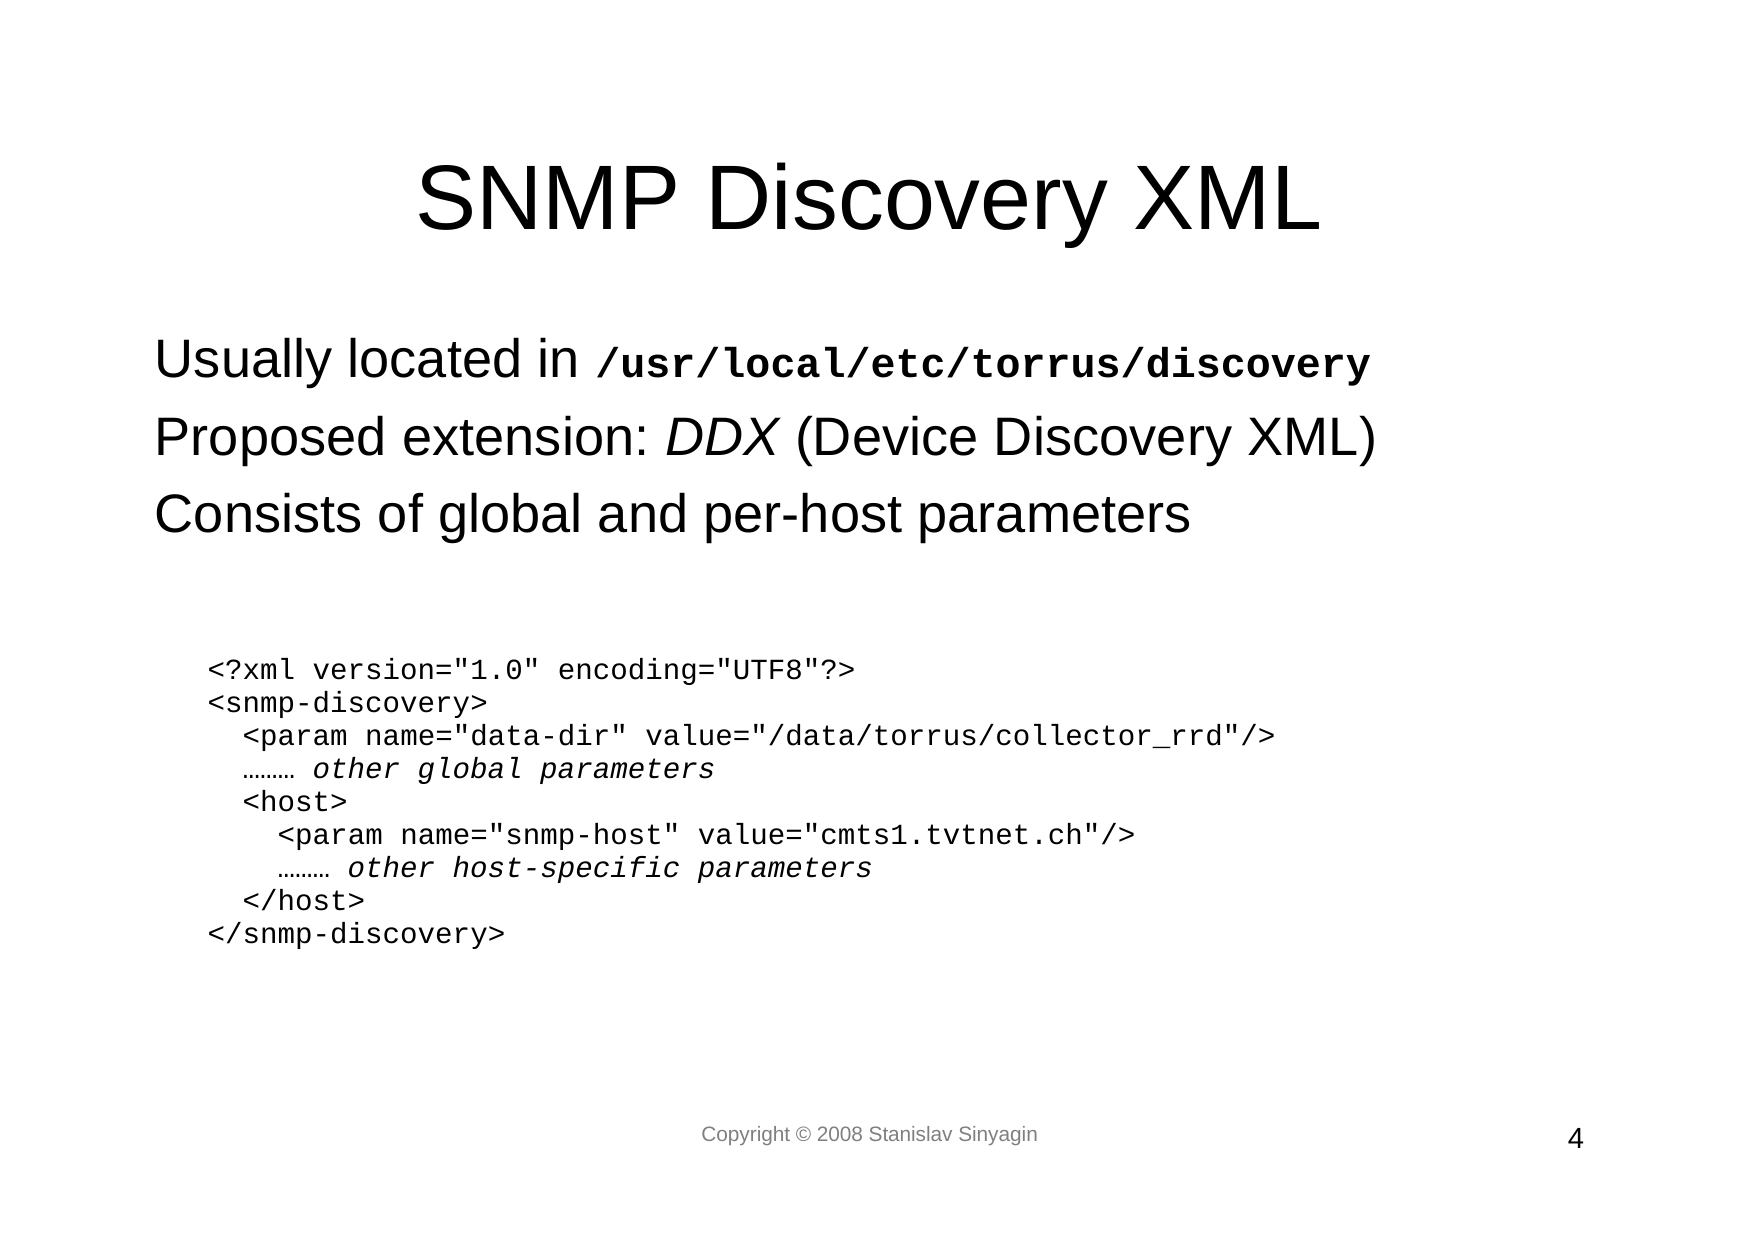

# SNMP Discovery XML
Usually located in /usr/local/etc/torrus/discovery
Proposed extension: DDX (Device Discovery XML)
Consists of global and per-host parameters
<?xml version="1.0" encoding="UTF8"?>
<snmp-discovery>
 <param name="data-dir" value="/data/torrus/collector_rrd"/>
 ……… other global parameters
 <host>
 <param name="snmp-host" value="cmts1.tvtnet.ch"/>
 ……… other host-specific parameters
 </host>
</snmp-discovery>
Copyright © 2008 Stanislav Sinyagin
4